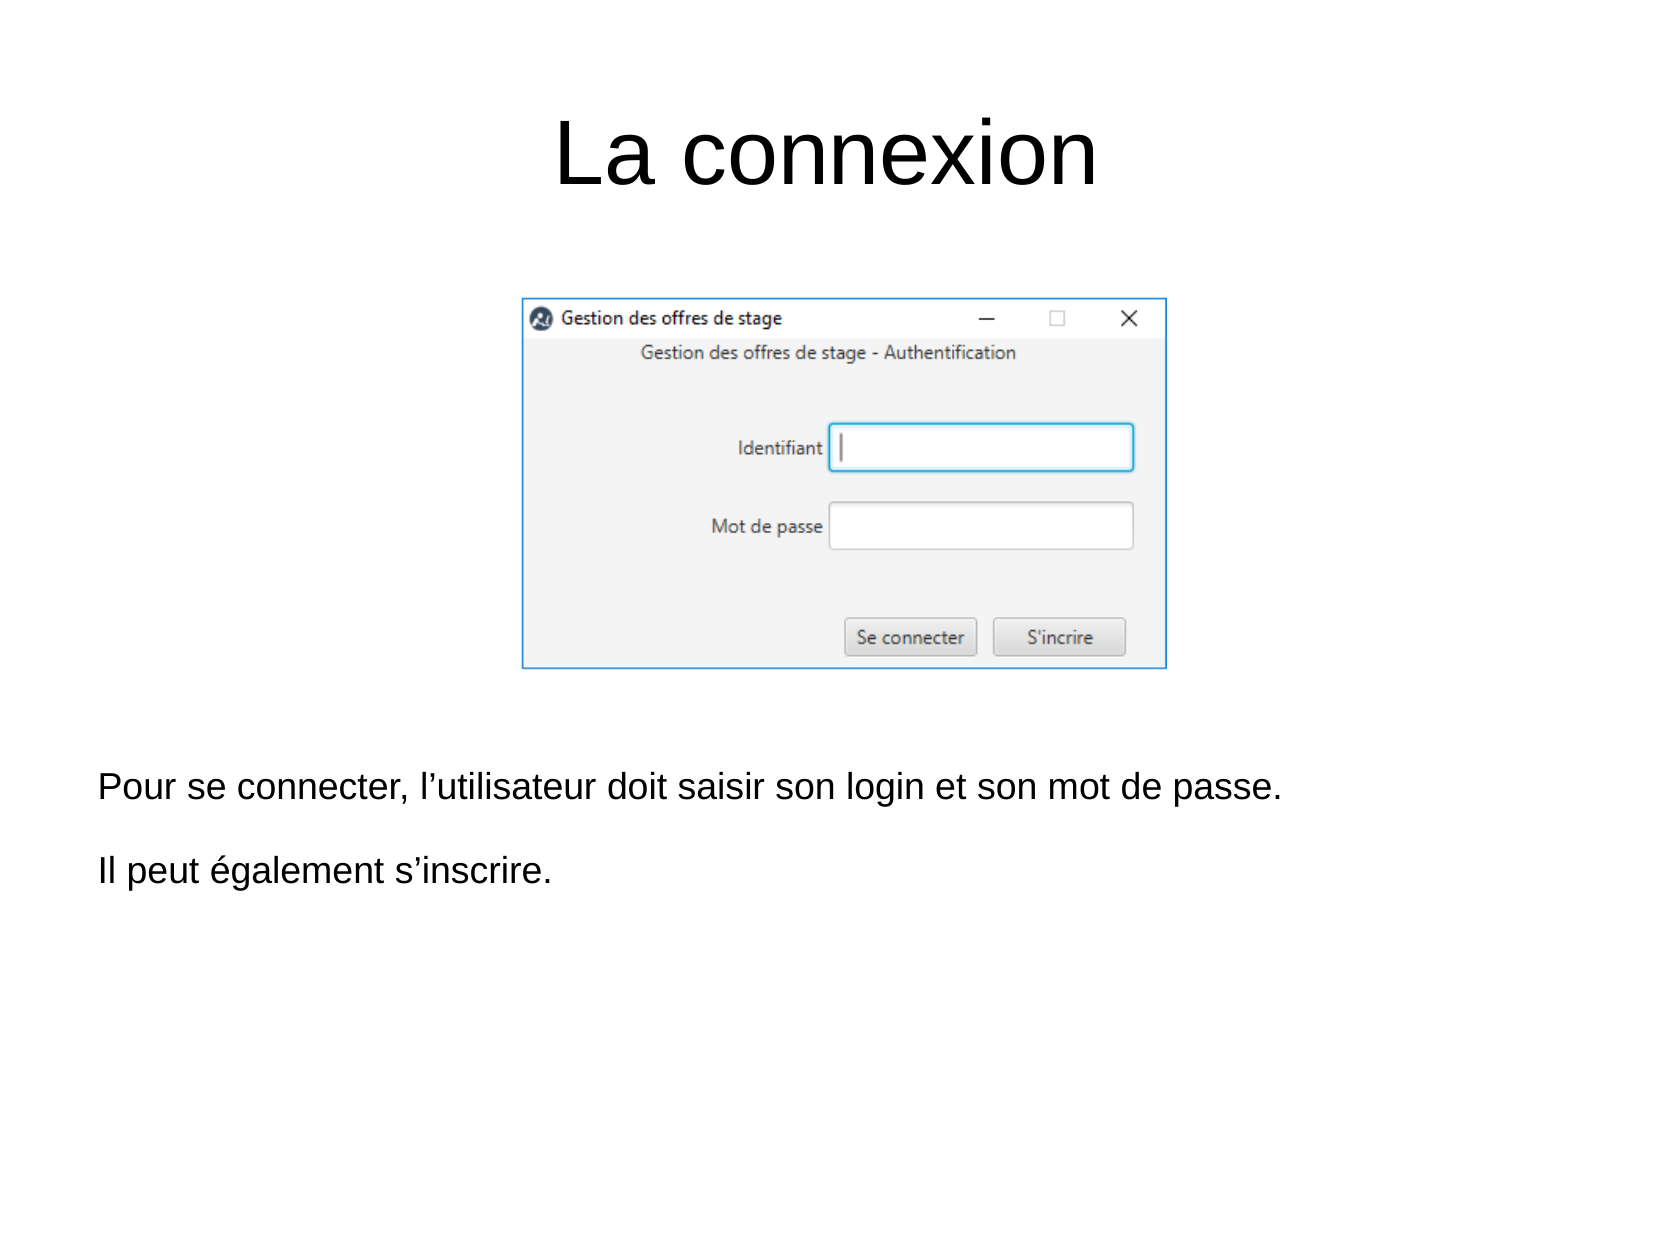

# La connexion
Pour se connecter, l’utilisateur doit saisir son login et son mot de passe.
Il peut également s’inscrire.